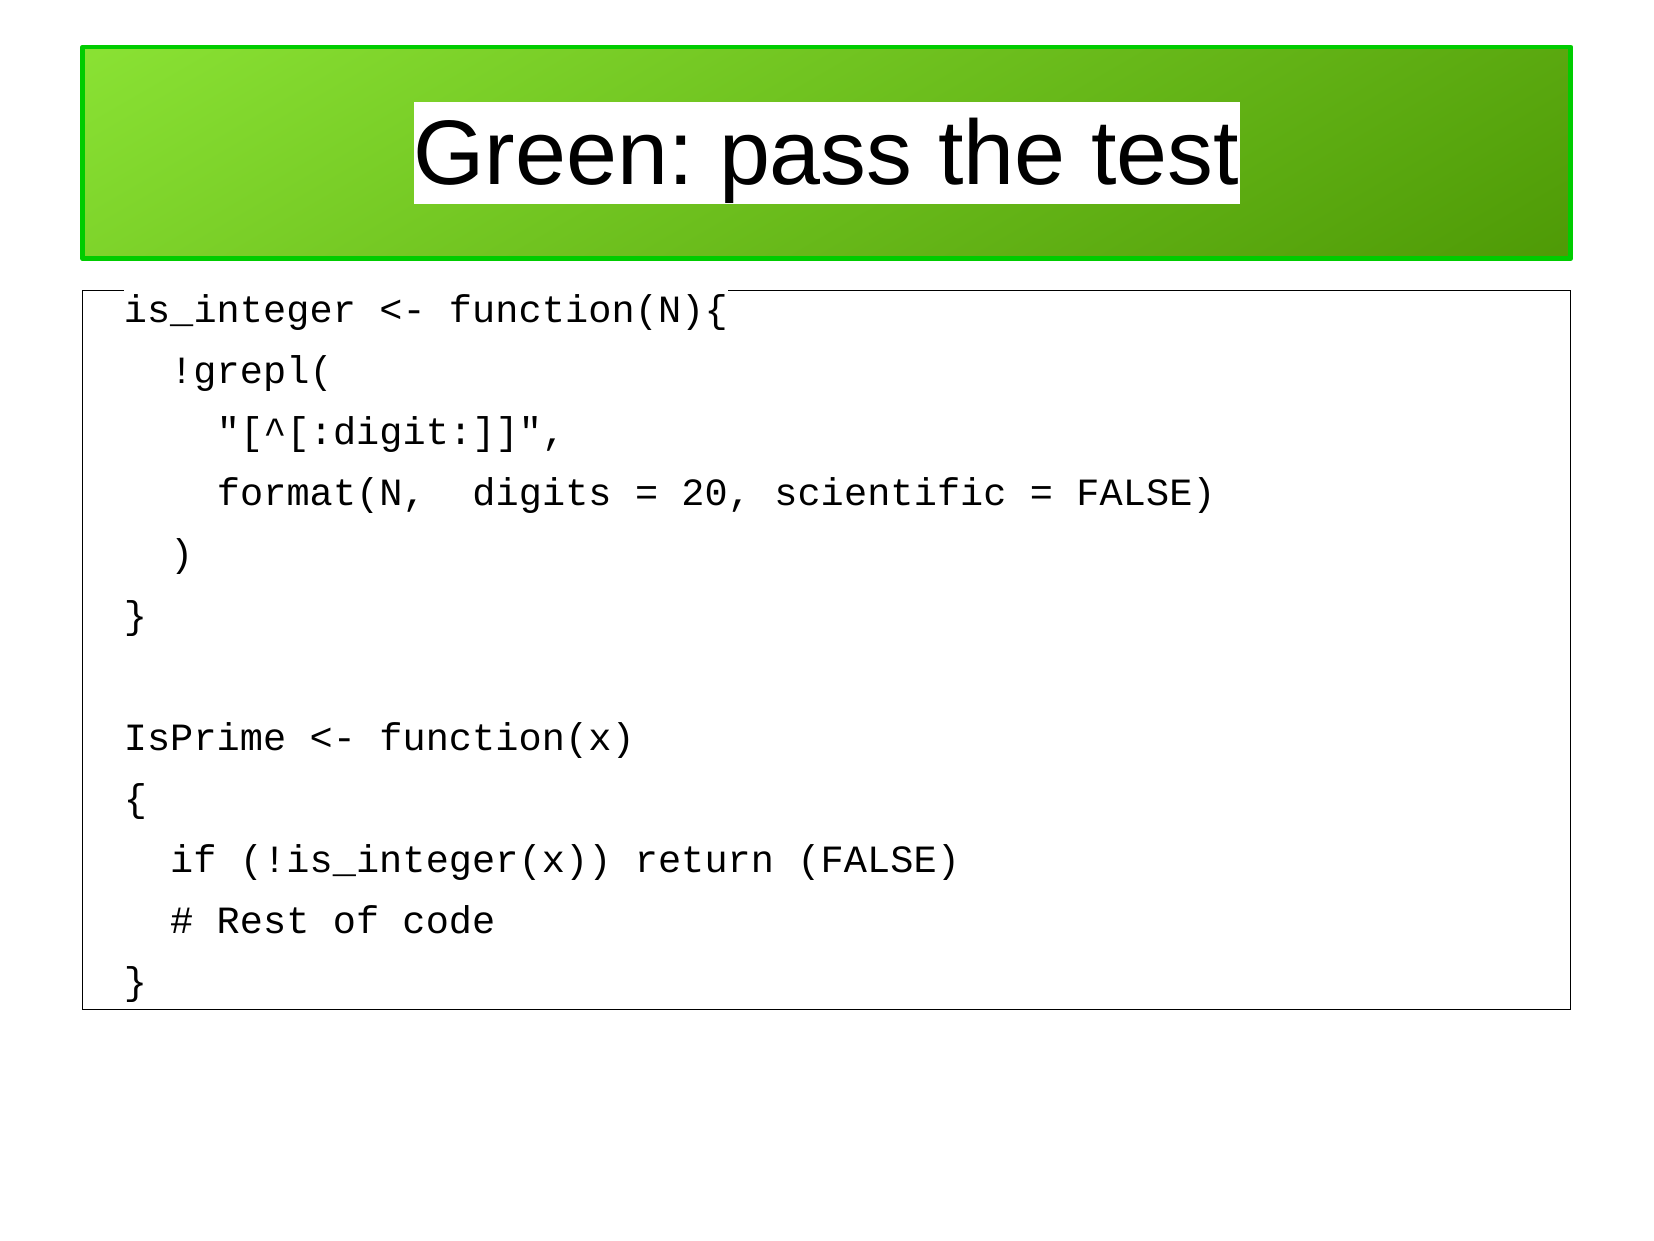

Green: pass the test
#
is_integer <- function(N){
 !grepl(
 "[^[:digit:]]",
 format(N, digits = 20, scientific = FALSE)
 )
}
IsPrime <- function(x)
{
 if (!is_integer(x)) return (FALSE)
 # Rest of code
}